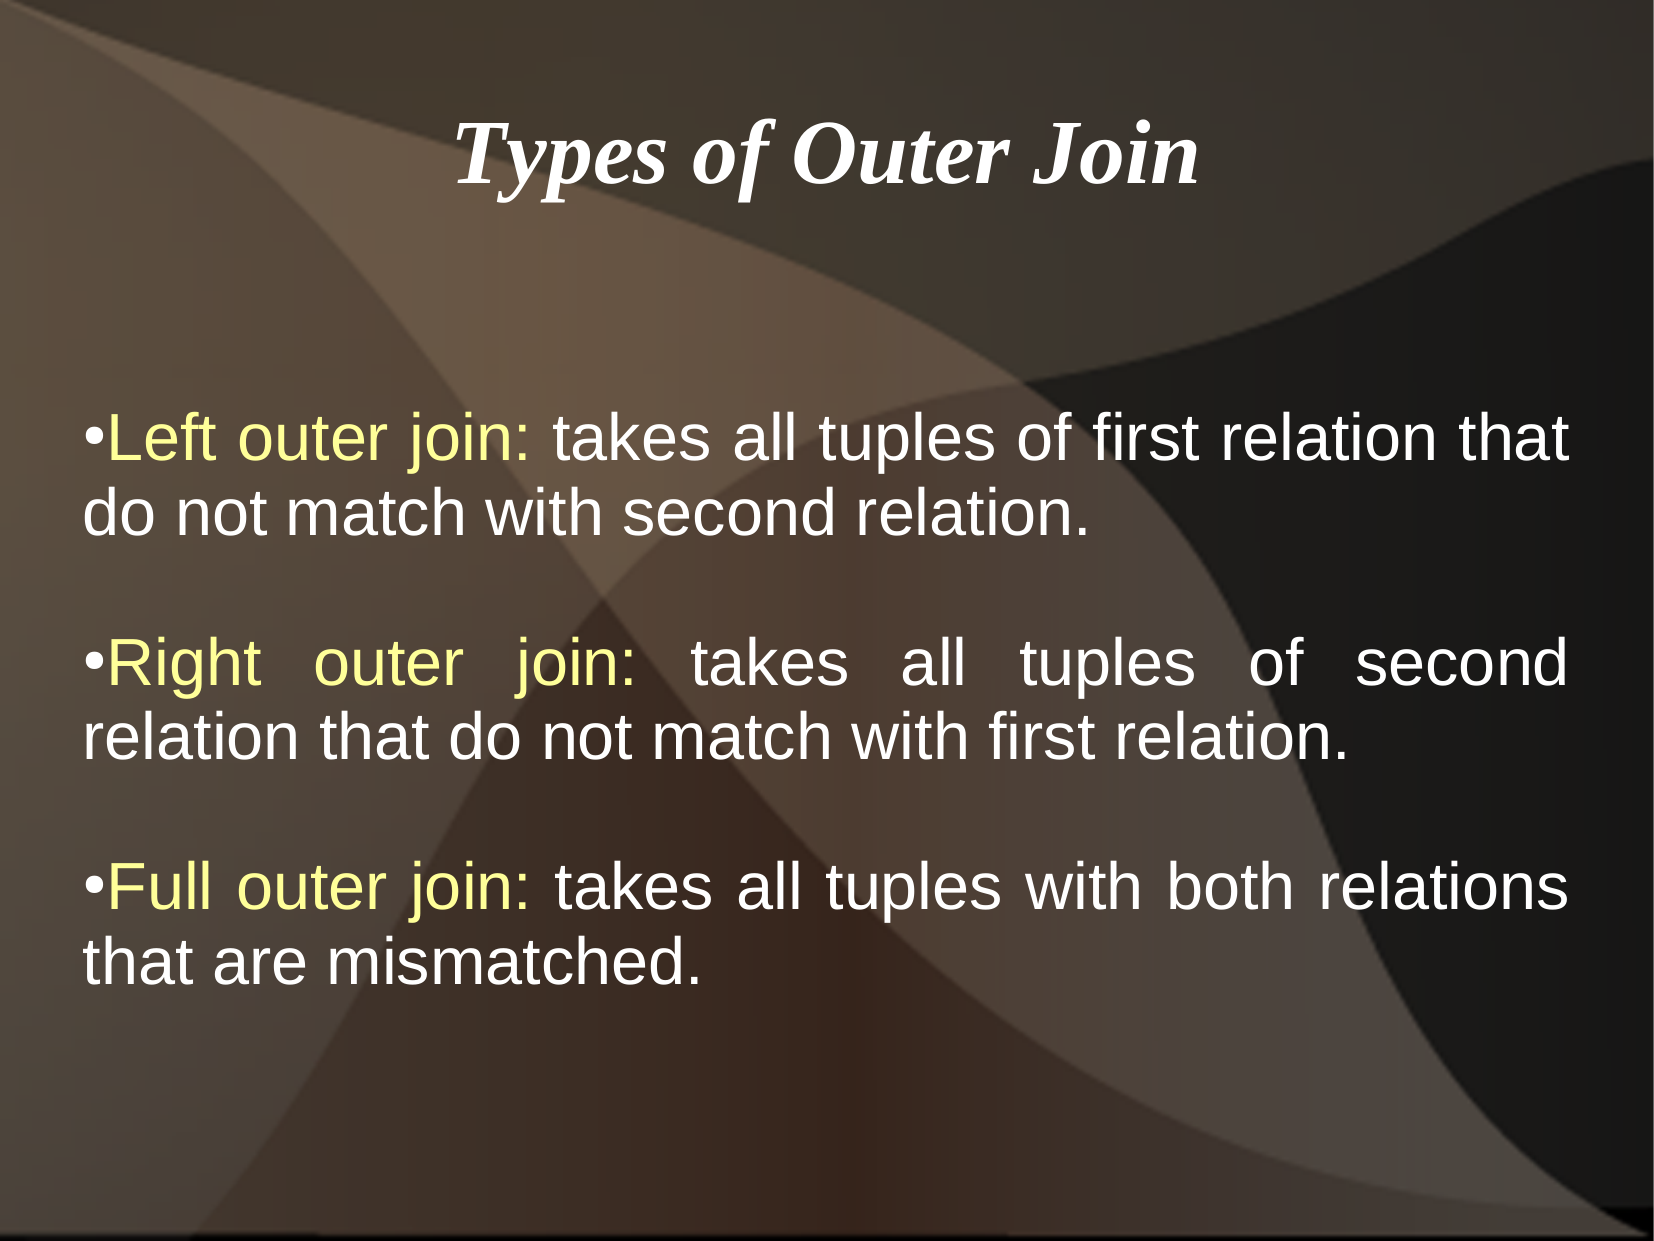

# Types of Outer Join
Left outer join: takes all tuples of first relation that do not match with second relation.
Right outer join: takes all tuples of second relation that do not match with first relation.
Full outer join: takes all tuples with both relations that are mismatched.